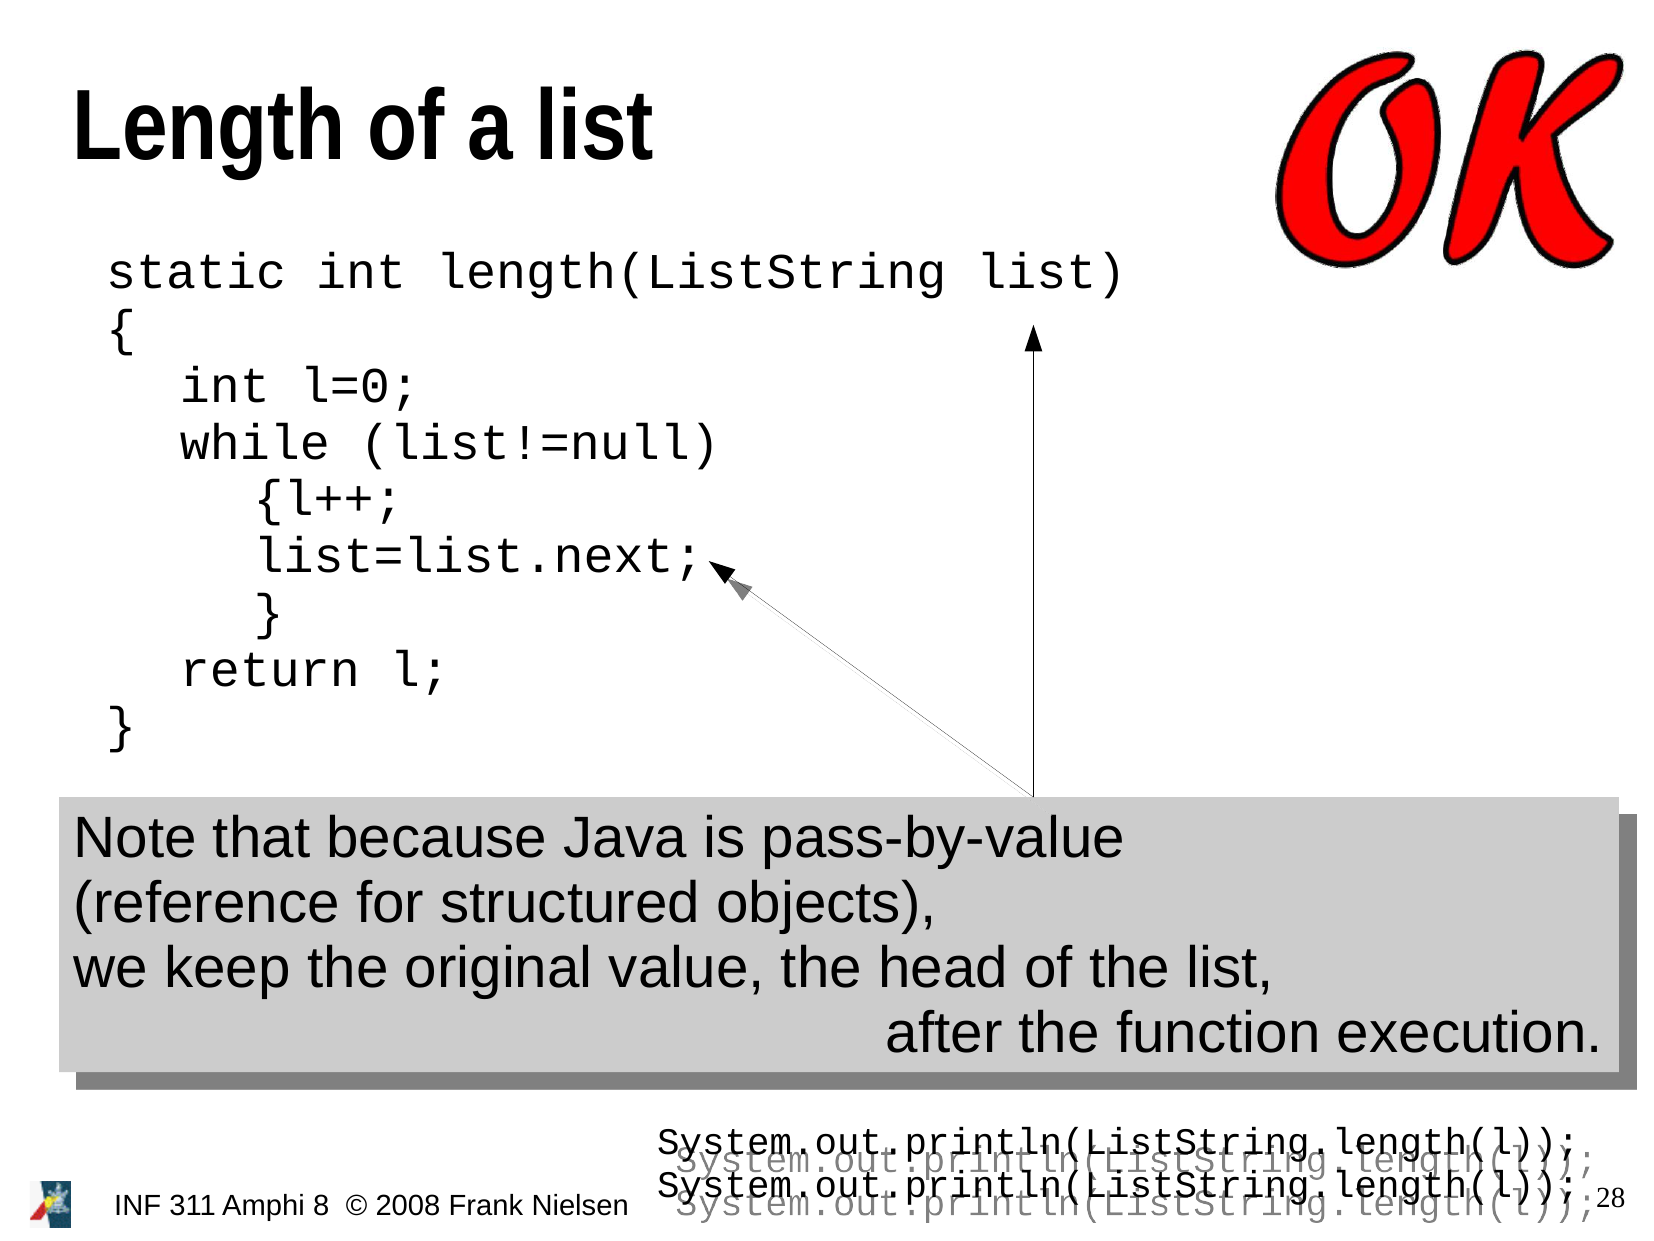

Length of a list
static int length(ListString list)
{
	int l=0;
	while (list!=null)
	 	{l++;
	 	list=list.next;
	 	}
	return l;
}
Note that because Java is pass-by-value
(reference for structured objects),
we keep the original value, the head of the list,
											after the function execution.
System.out.println(ListString.length(l));
System.out.println(ListString.length(l));